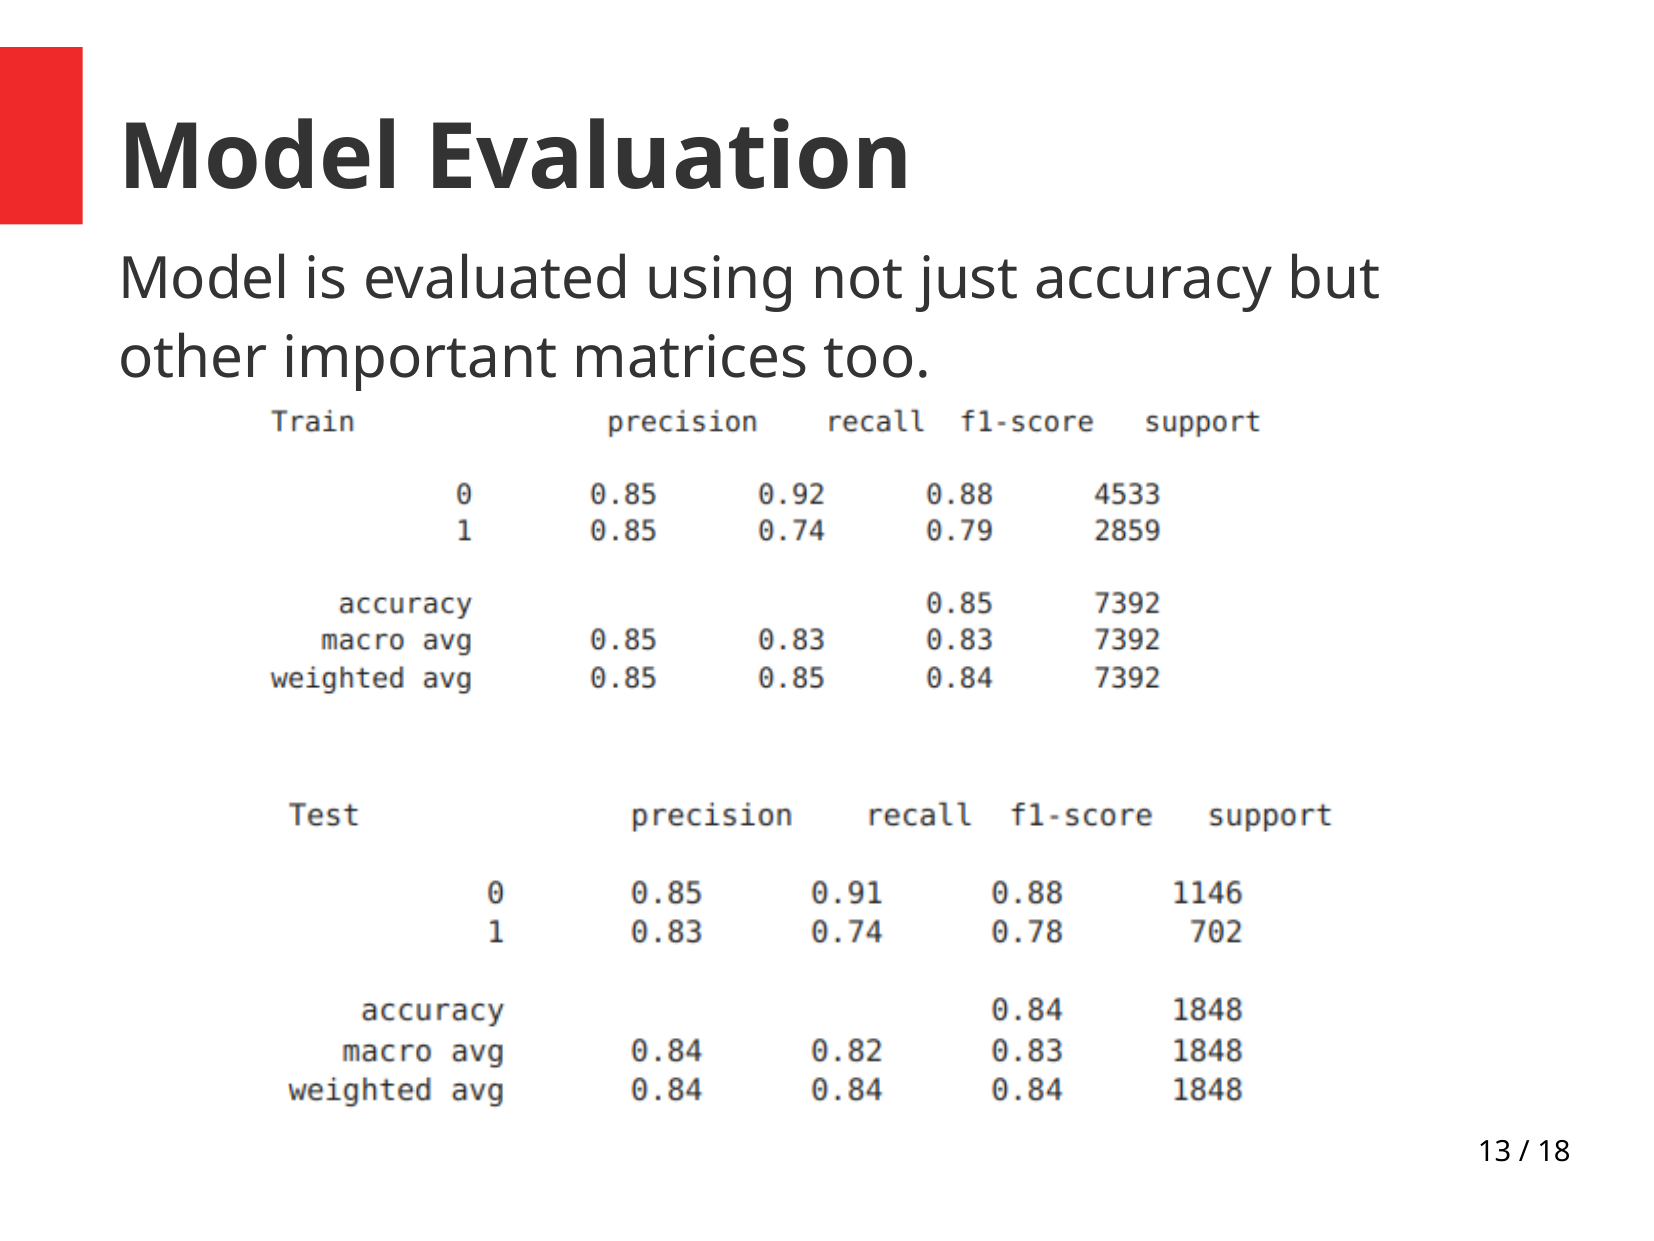

# Model Evaluation
Model is evaluated using not just accuracy but other important matrices too.
13